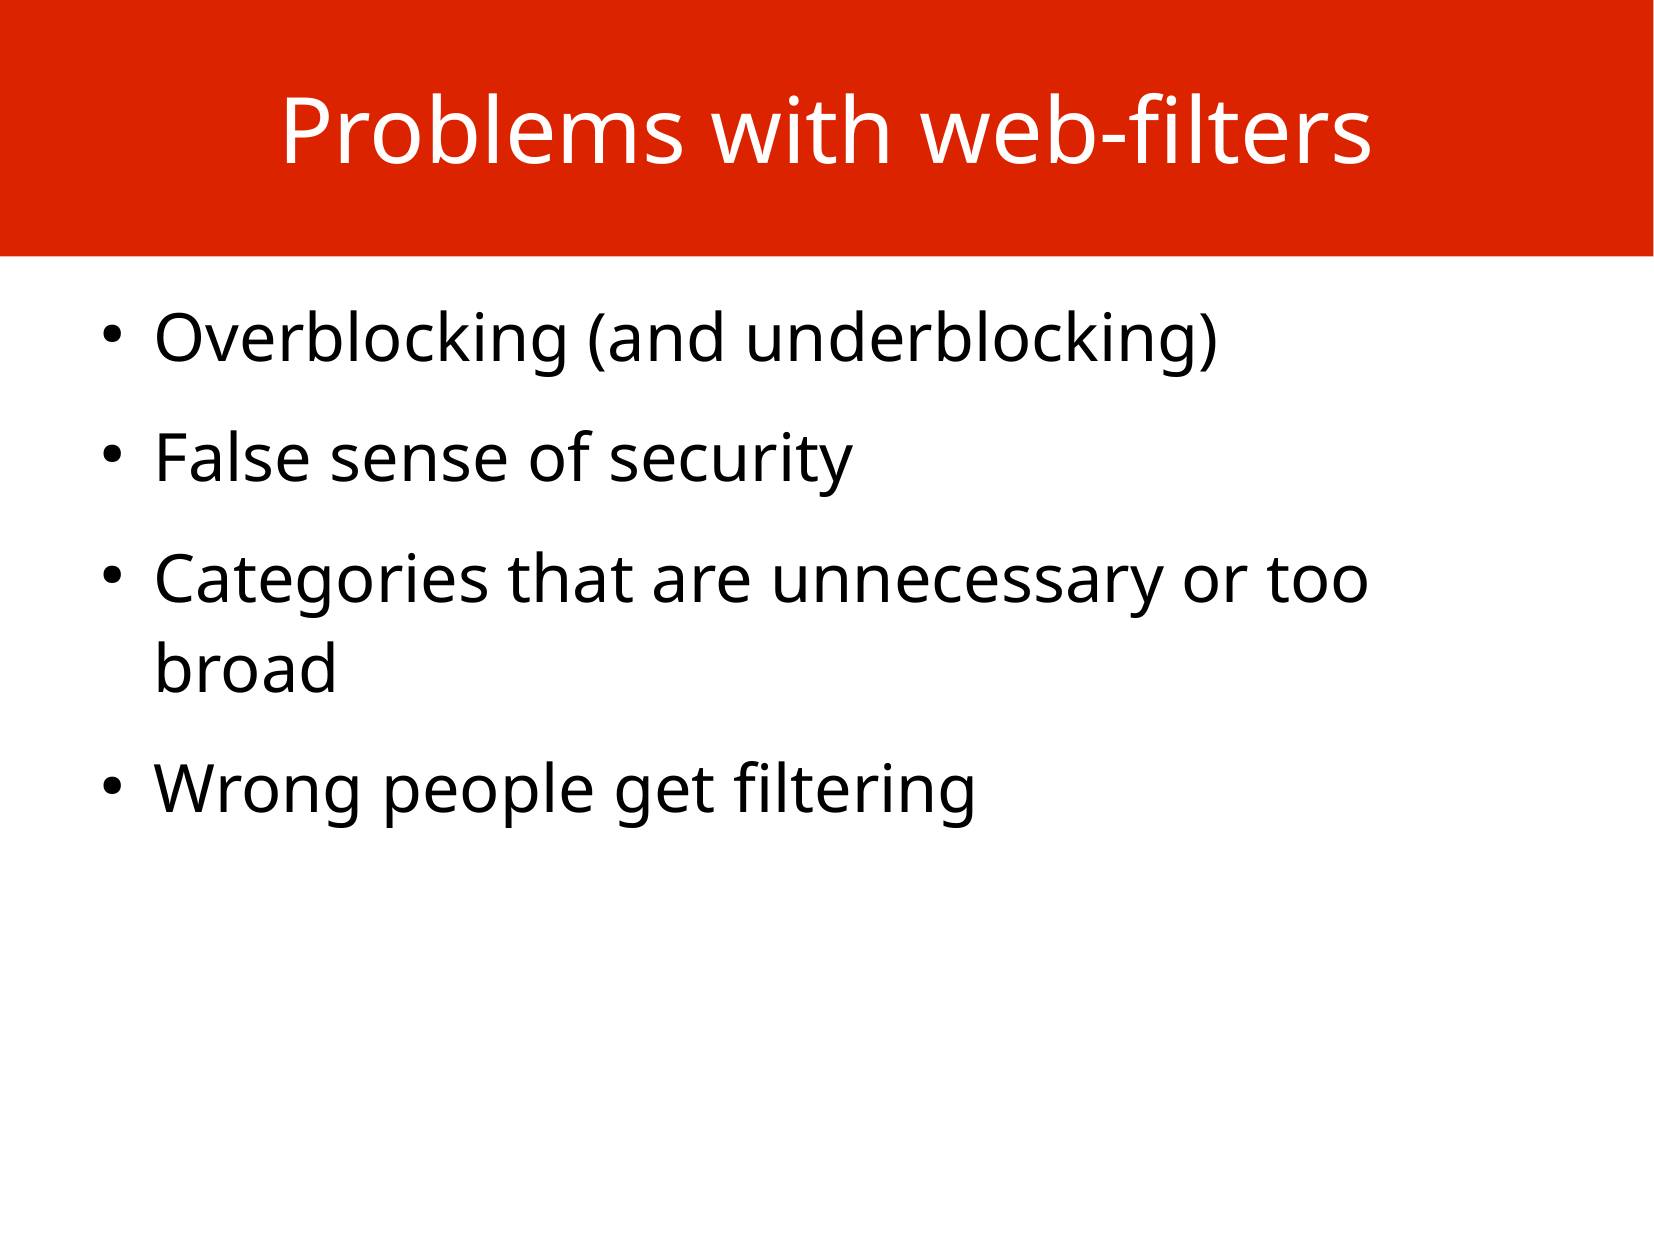

# Problems with web-filters
Overblocking (and underblocking)
False sense of security
Categories that are unnecessary or too broad
Wrong people get filtering